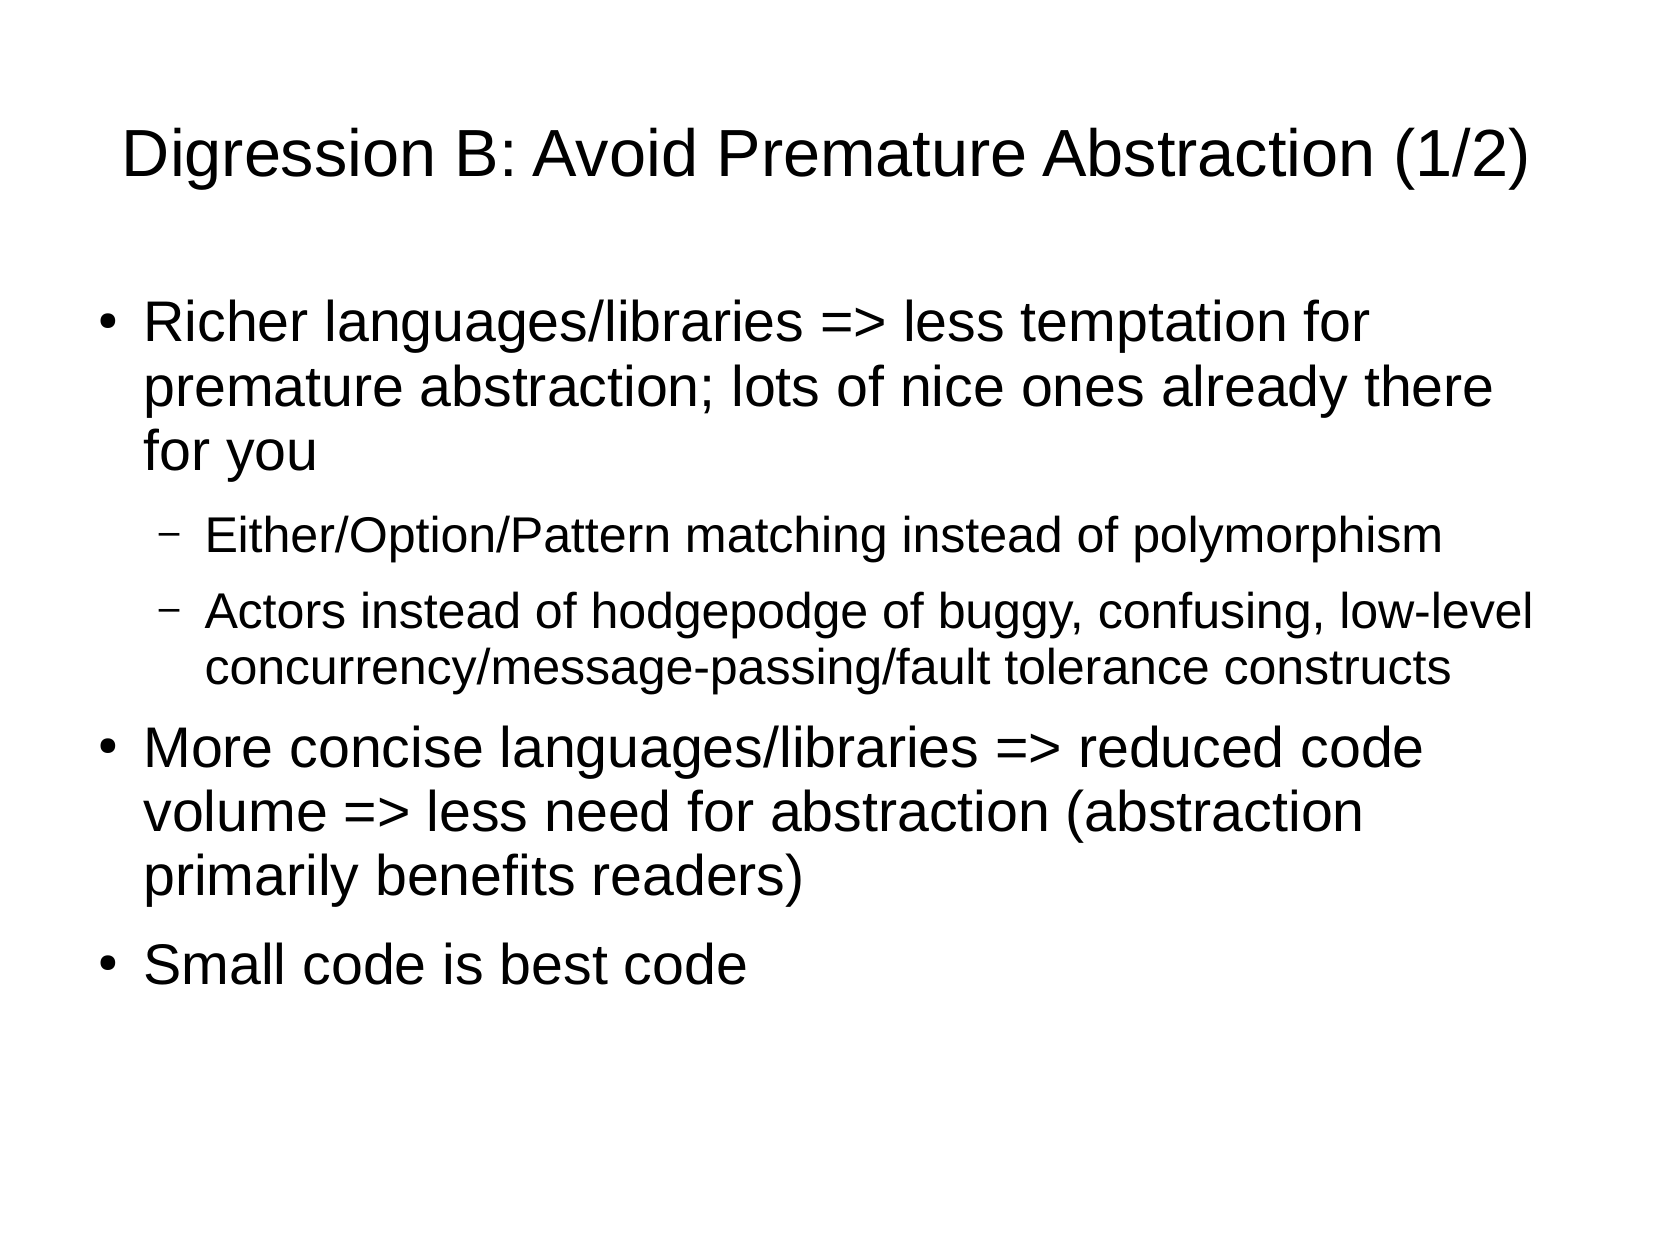

# Digression B: Avoid Premature Abstraction (1/2)
Richer languages/libraries => less temptation for premature abstraction; lots of nice ones already there for you
Either/Option/Pattern matching instead of polymorphism
Actors instead of hodgepodge of buggy, confusing, low-level concurrency/message-passing/fault tolerance constructs
More concise languages/libraries => reduced code volume => less need for abstraction (abstraction primarily benefits readers)
Small code is best code